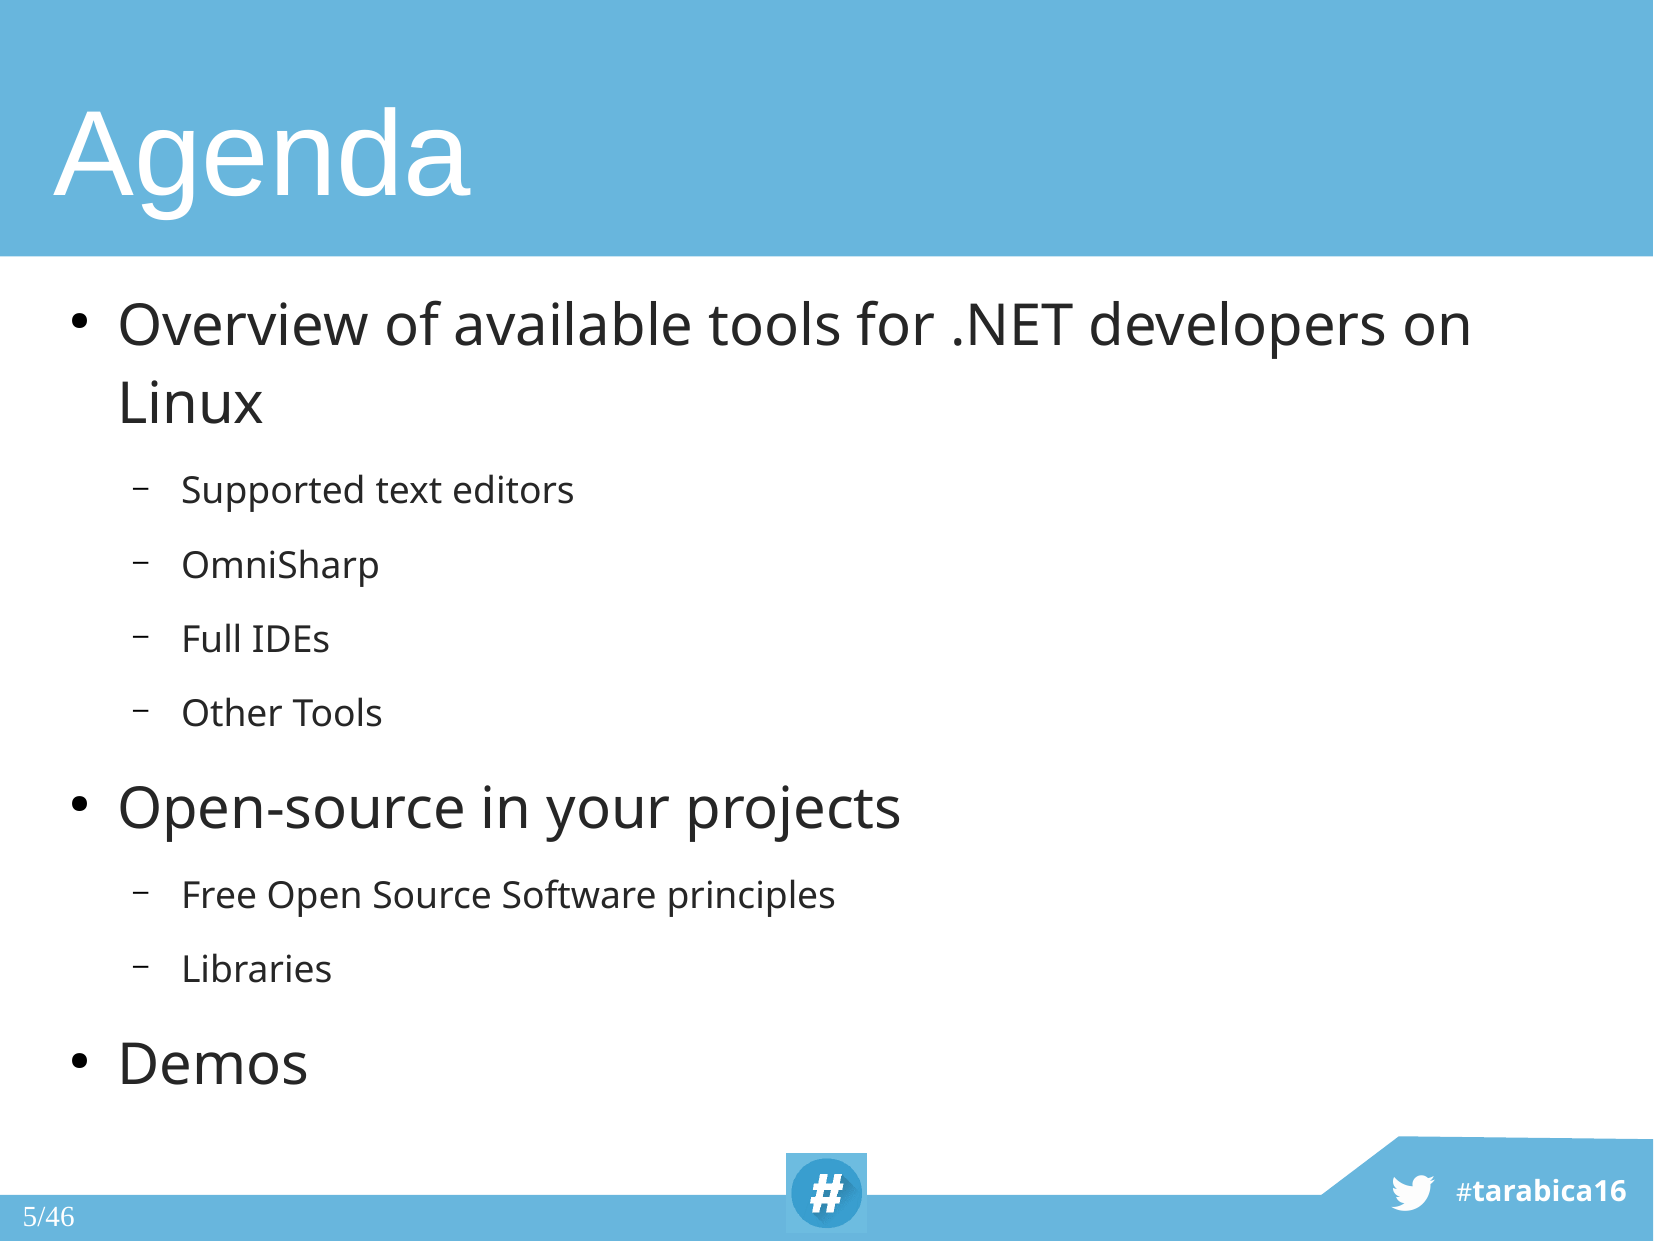

# Agenda
Overview of available tools for .NET developers on Linux
Supported text editors
OmniSharp
Full IDEs
Other Tools
Open-source in your projects
Free Open Source Software principles
Libraries
Demos
5